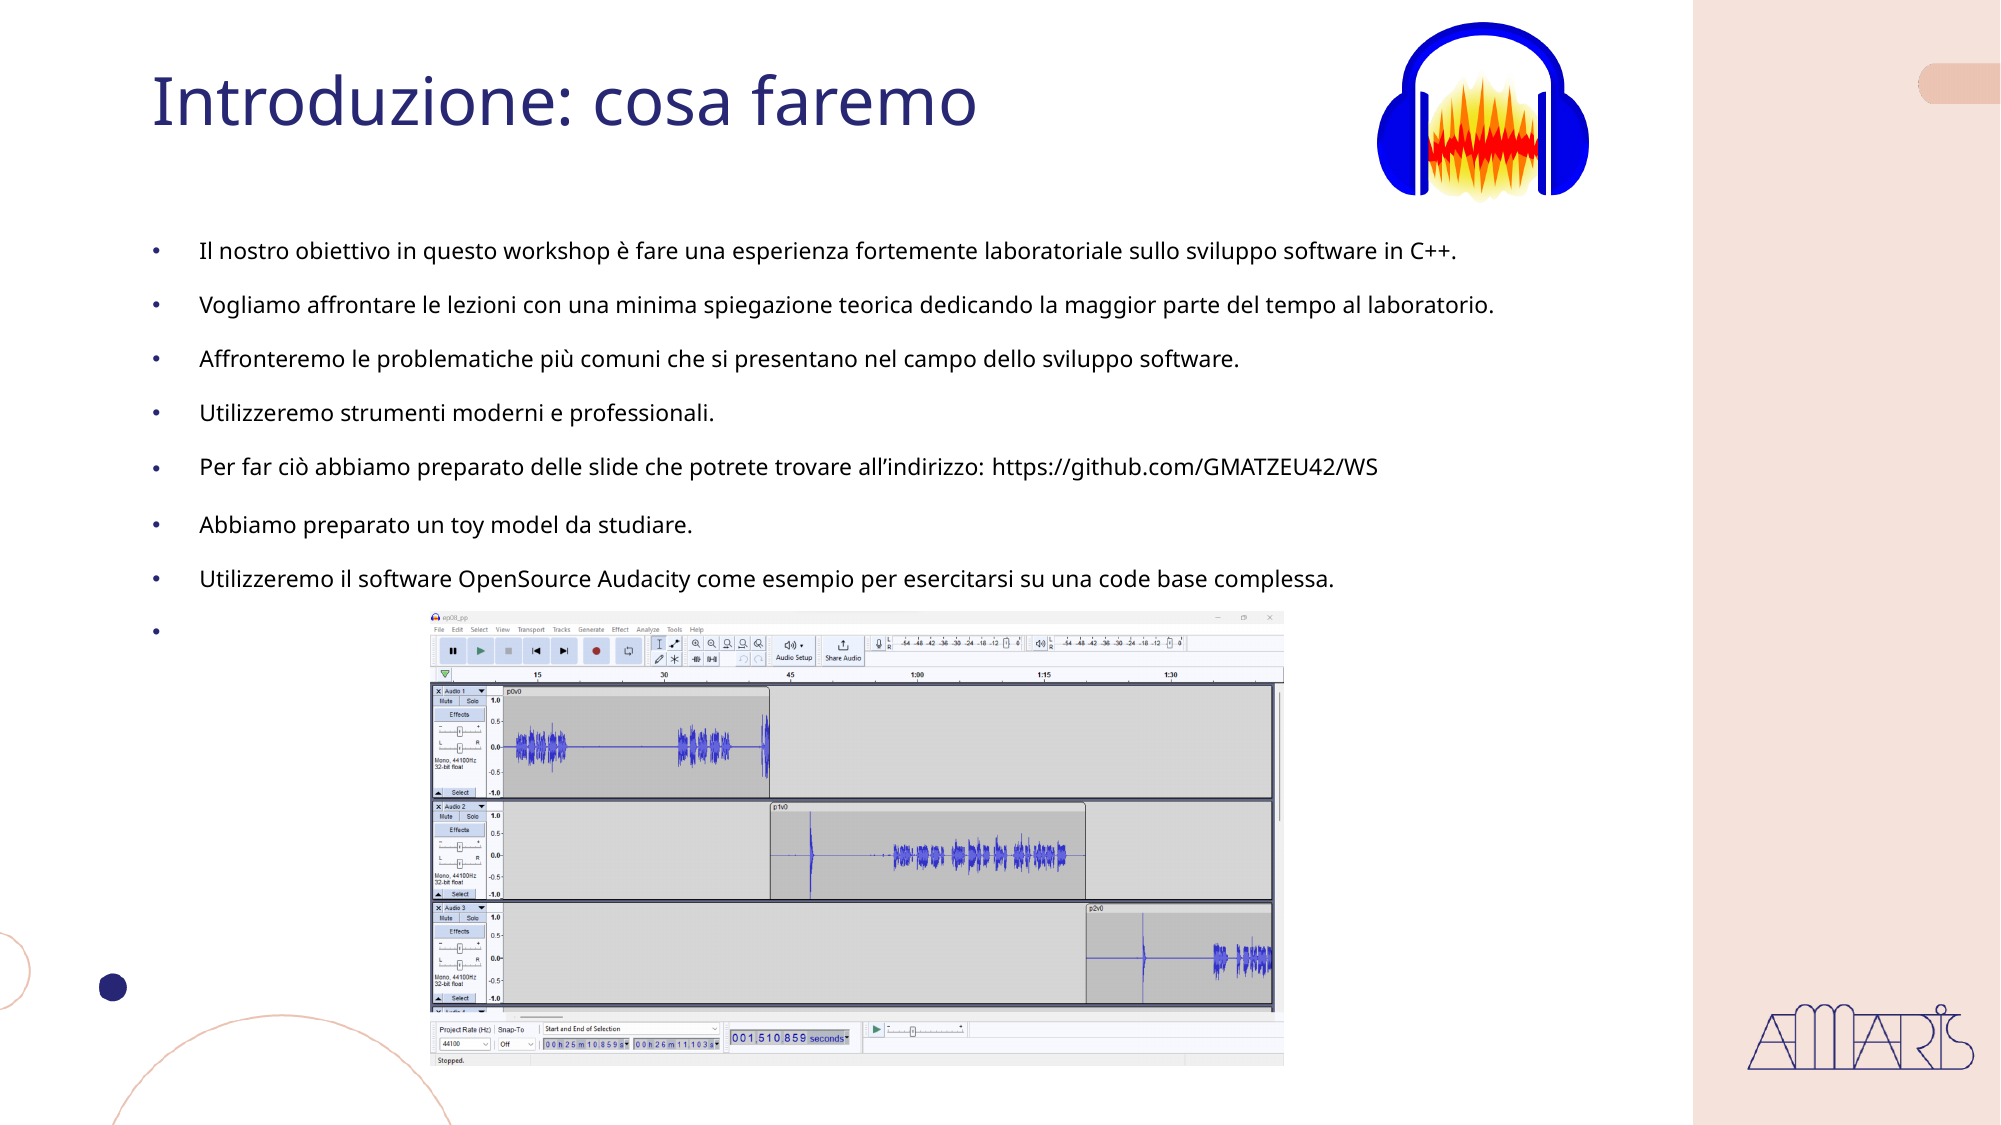

# Introduzione: cosa faremo
Il nostro obiettivo in questo workshop è fare una esperienza fortemente laboratoriale sullo sviluppo software in C++.
Vogliamo affrontare le lezioni con una minima spiegazione teorica dedicando la maggior parte del tempo al laboratorio.
Affronteremo le problematiche più comuni che si presentano nel campo dello sviluppo software.
Utilizzeremo strumenti moderni e professionali.
Per far ciò abbiamo preparato delle slide che potrete trovare all’indirizzo: https://github.com/GMATZEU42/WS
Abbiamo preparato un toy model da studiare.
Utilizzeremo il software OpenSource Audacity come esempio per esercitarsi su una code base complessa.